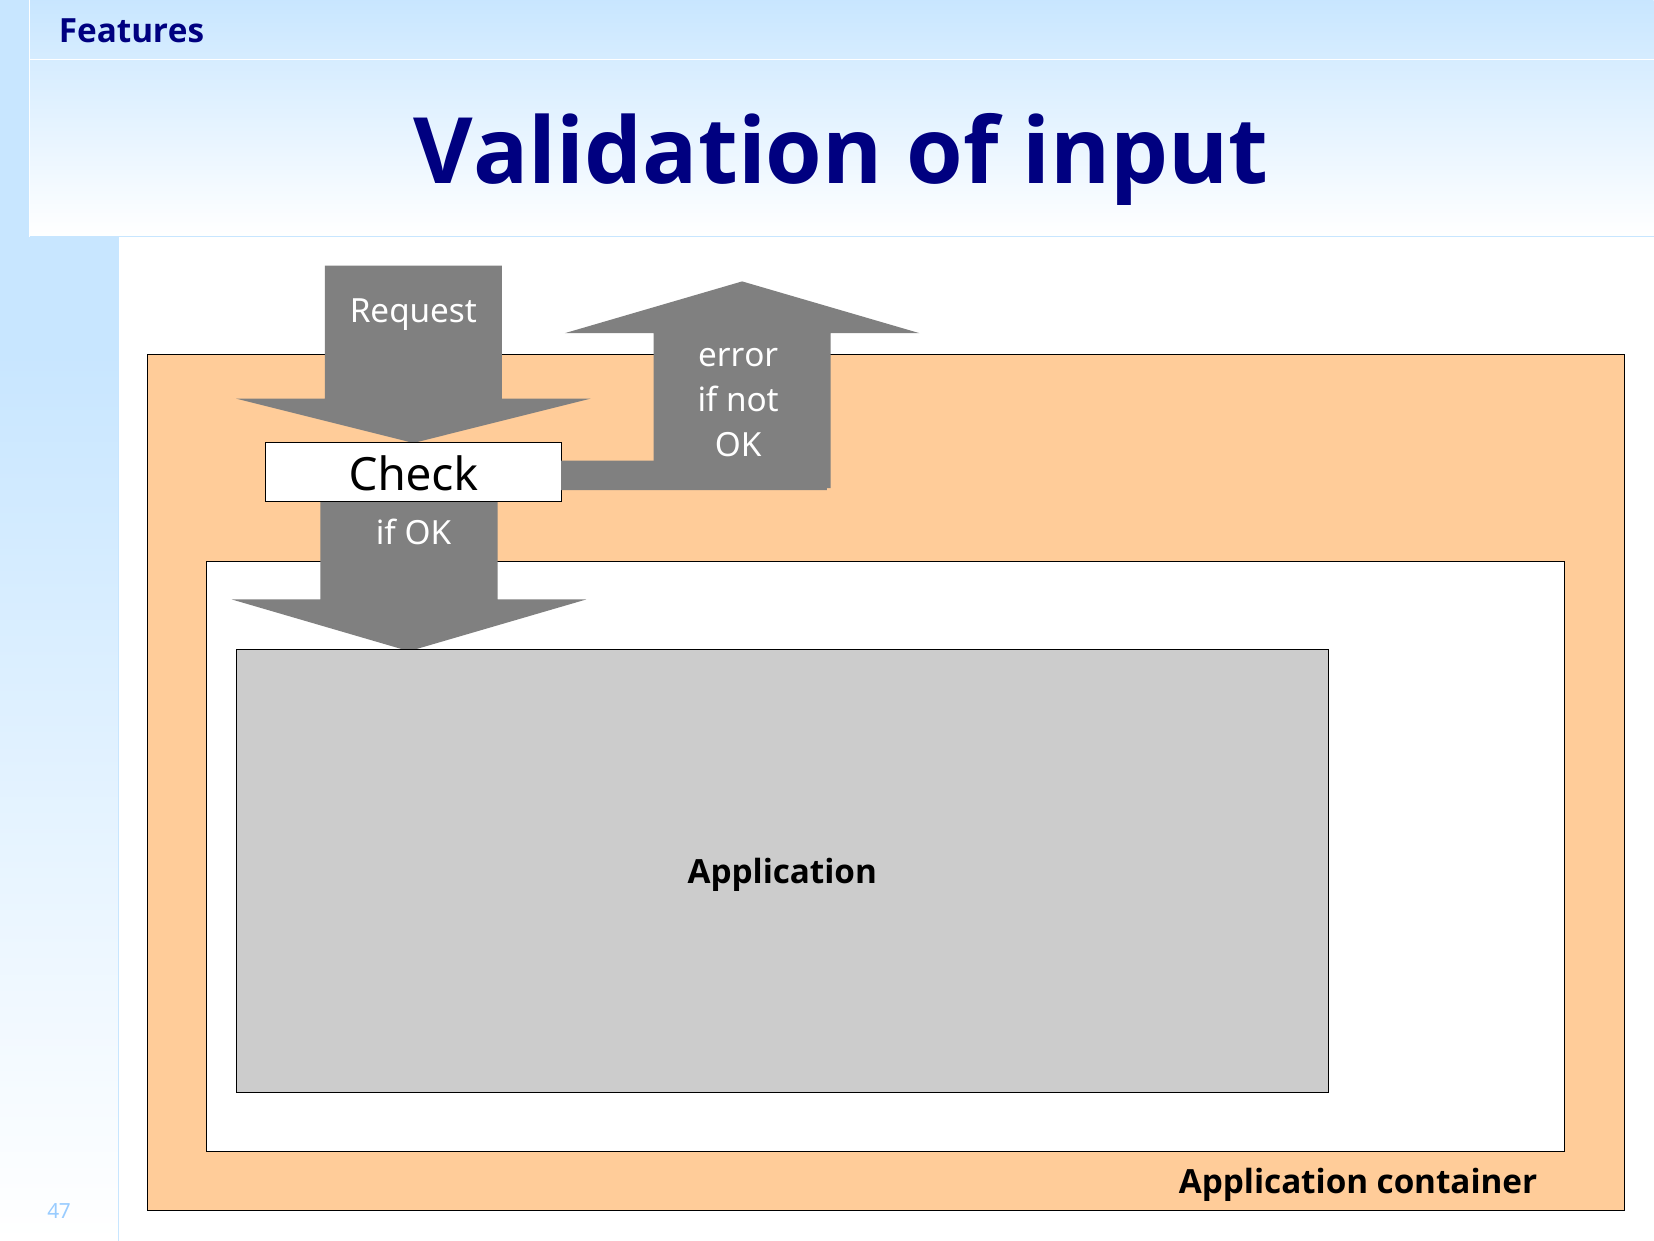

Features
# Validation of input
Request
error
if not
OK
Check
if OK
Application
Application container